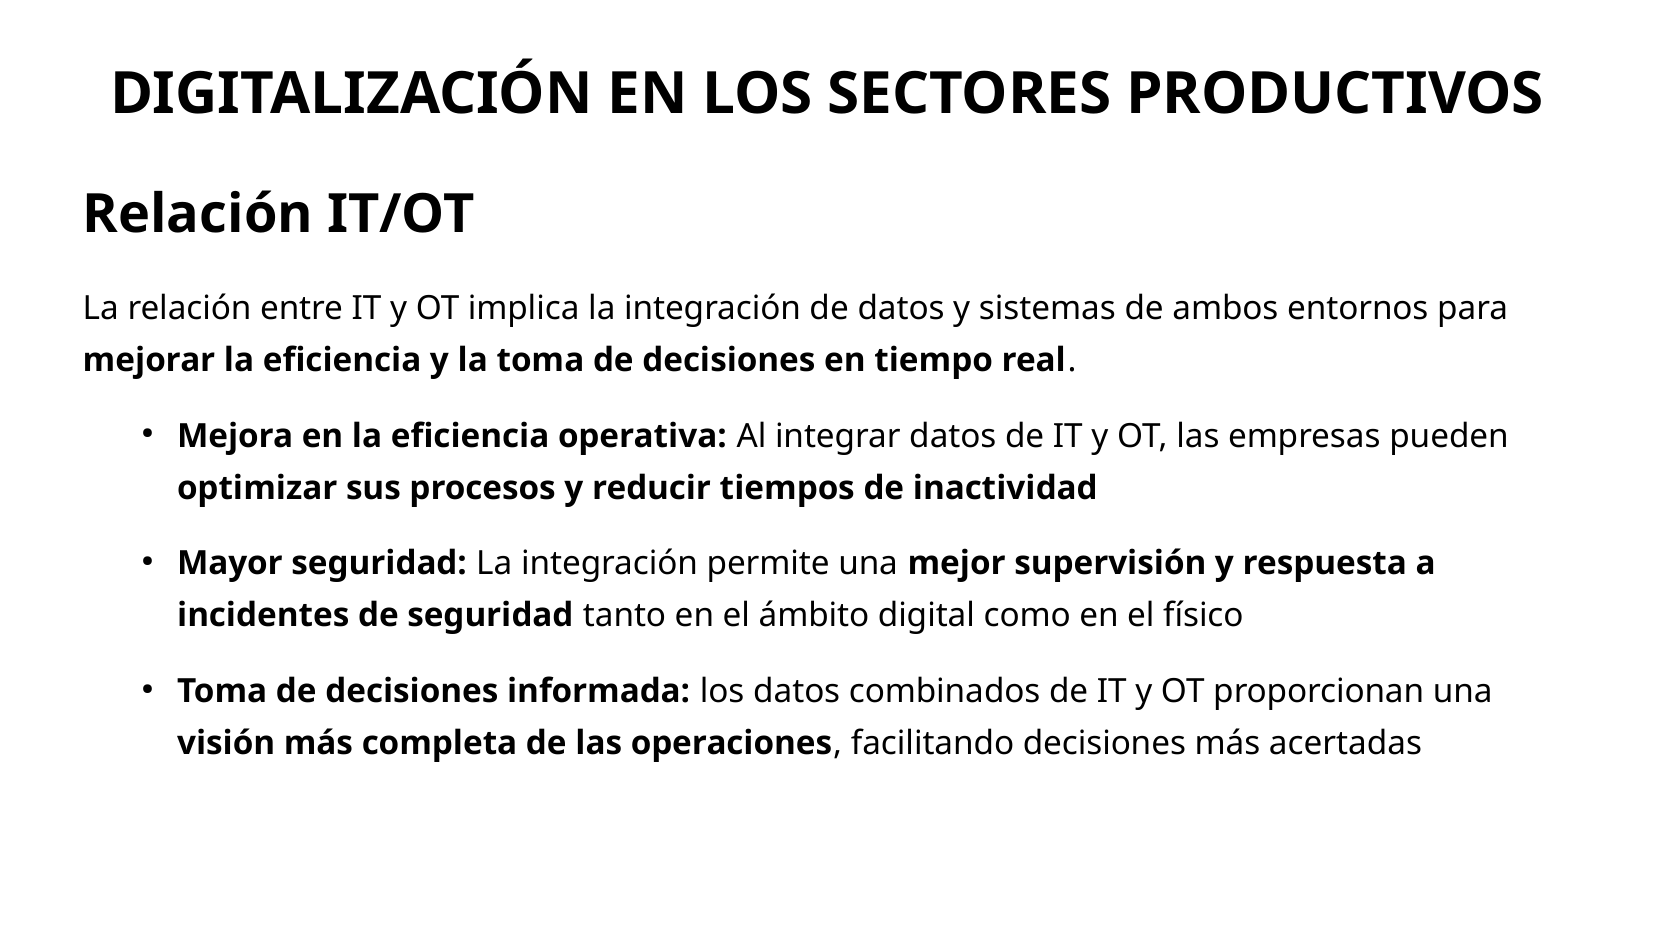

# DIGITALIZACIÓN EN LOS SECTORES PRODUCTIVOS
Relación IT/OT
La relación entre IT y OT implica la integración de datos y sistemas de ambos entornos para mejorar la eficiencia y la toma de decisiones en tiempo real.
Mejora en la eficiencia operativa: Al integrar datos de IT y OT, las empresas pueden optimizar sus procesos y reducir tiempos de inactividad
Mayor seguridad: La integración permite una mejor supervisión y respuesta a incidentes de seguridad tanto en el ámbito digital como en el físico
Toma de decisiones informada: los datos combinados de IT y OT proporcionan una visión más completa de las operaciones, facilitando decisiones más acertadas